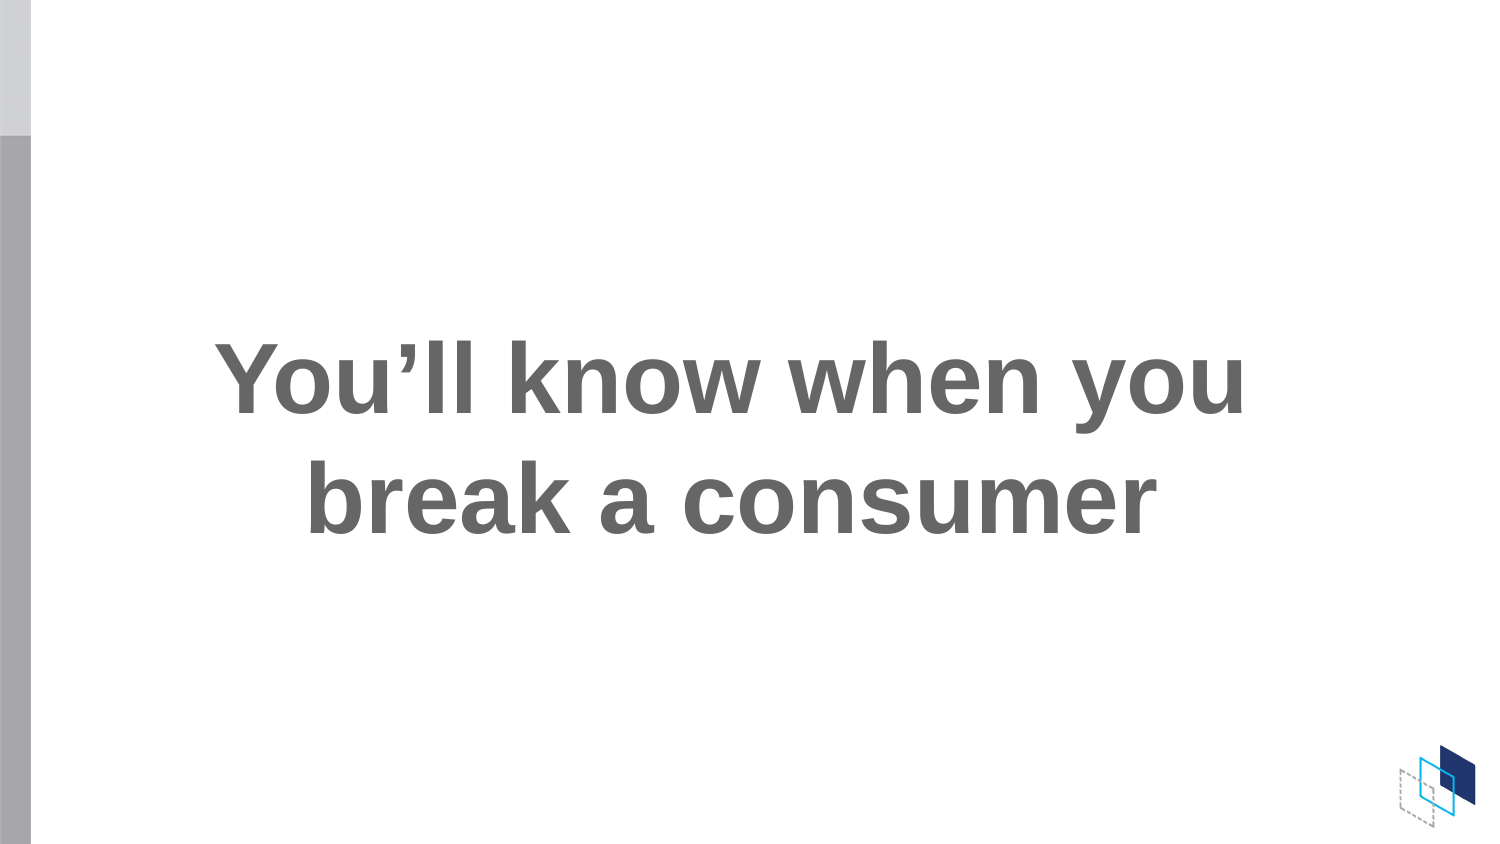

# You’ll know when you break a consumer